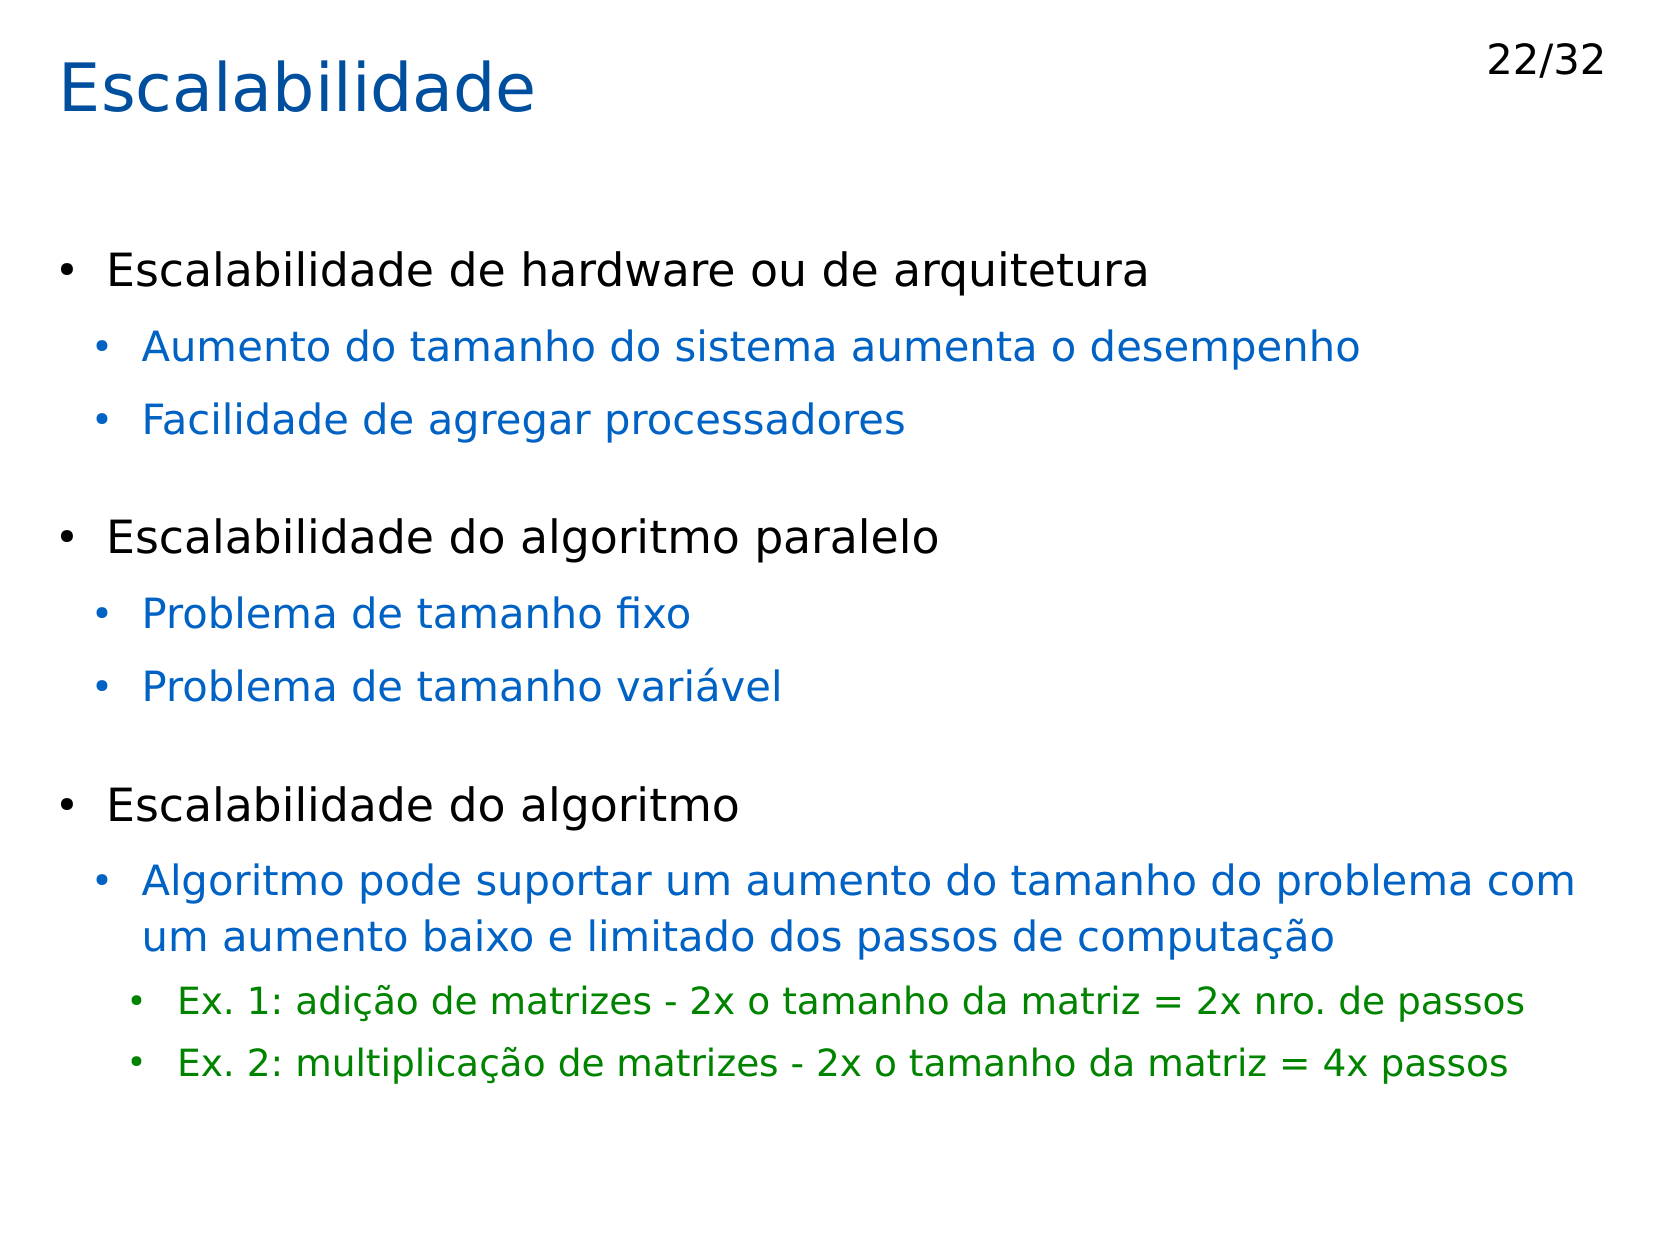

# Escalabilidade
22
Escalabilidade de hardware ou de arquitetura
Aumento do tamanho do sistema aumenta o desempenho
Facilidade de agregar processadores
Escalabilidade do algoritmo paralelo
Problema de tamanho fixo
Problema de tamanho variável
Escalabilidade do algoritmo
Algoritmo pode suportar um aumento do tamanho do problema com um aumento baixo e limitado dos passos de computação
Ex. 1: adição de matrizes - 2x o tamanho da matriz = 2x nro. de passos
Ex. 2: multiplicação de matrizes - 2x o tamanho da matriz = 4x passos